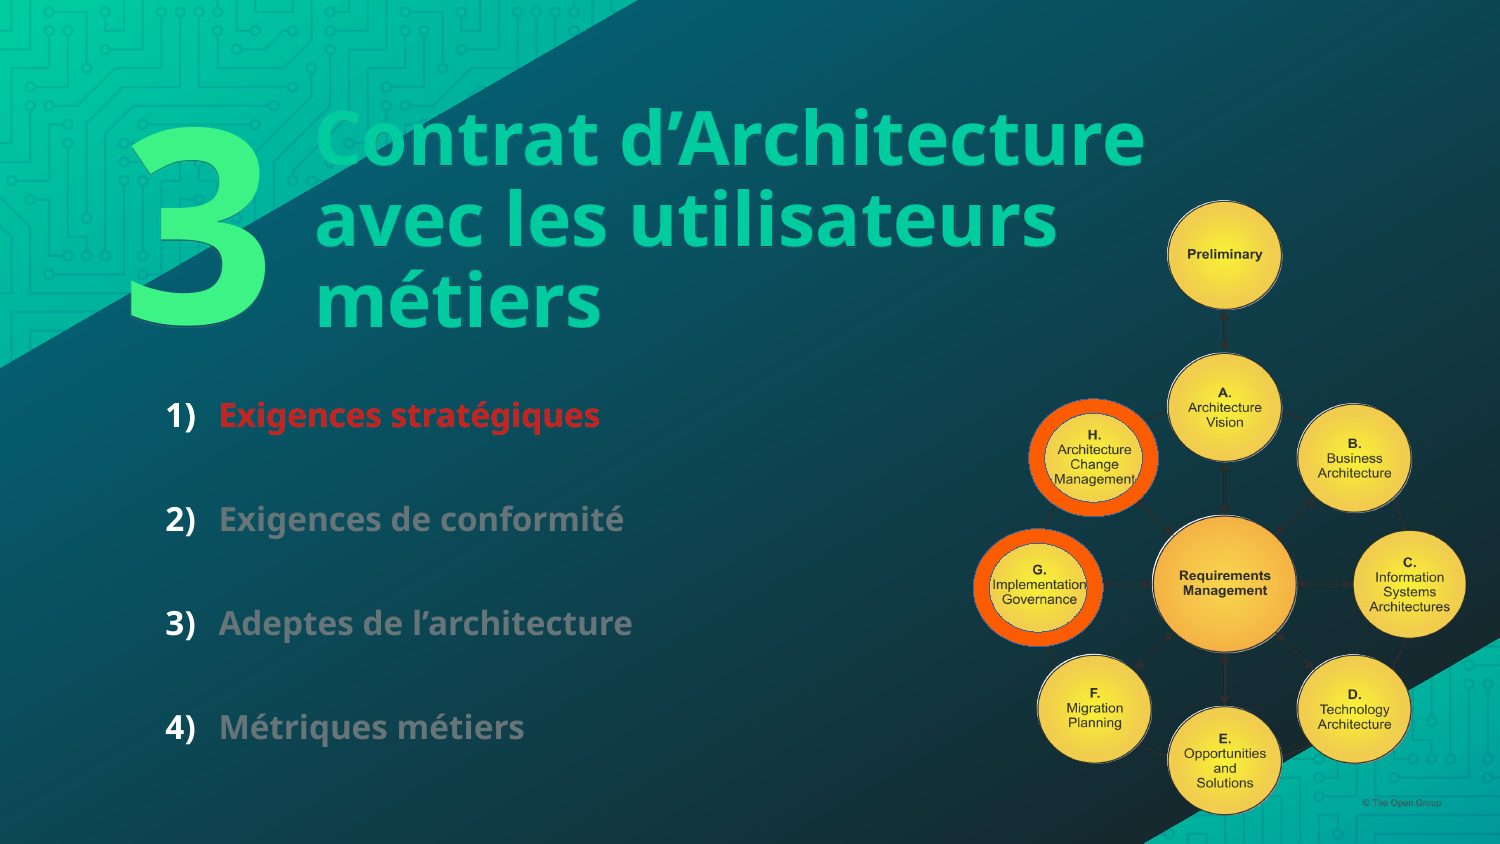

Contrat d’Architecture avec les utilisateurs métiers
3
# Exigences stratégiques
Exigences de conformité
Adeptes de l’architecture
Métriques métiers
Exigences stratégiques